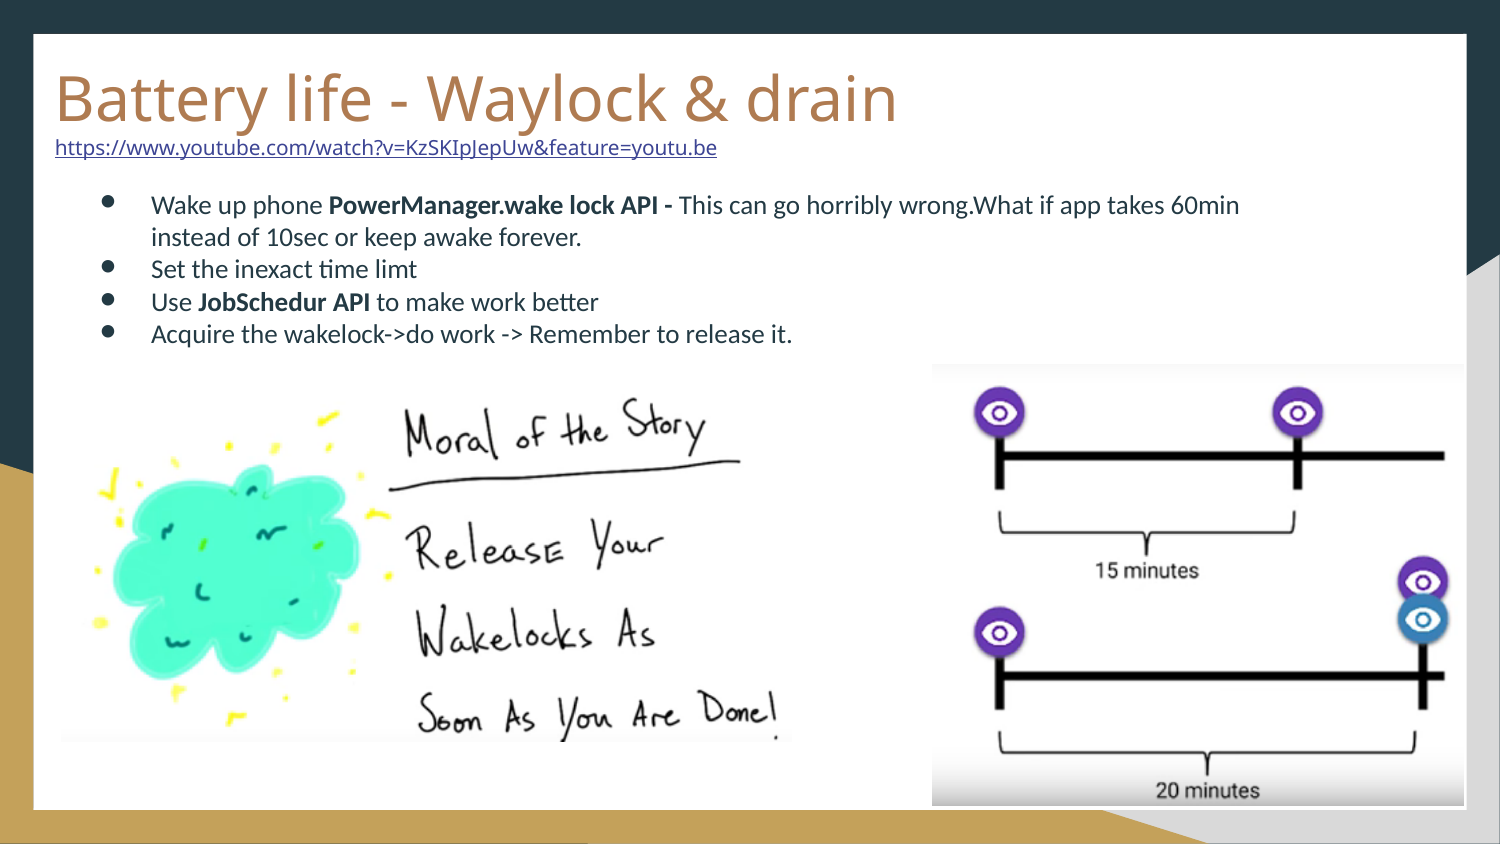

# Battery life - Waylock & drain https://www.youtube.com/watch?v=KzSKIpJepUw&feature=youtu.be
Wake up phone PowerManager.wake lock API - This can go horribly wrong.What if app takes 60min instead of 10sec or keep awake forever.
Set the inexact time limt
Use JobSchedur API to make work better
Acquire the wakelock->do work -> Remember to release it.